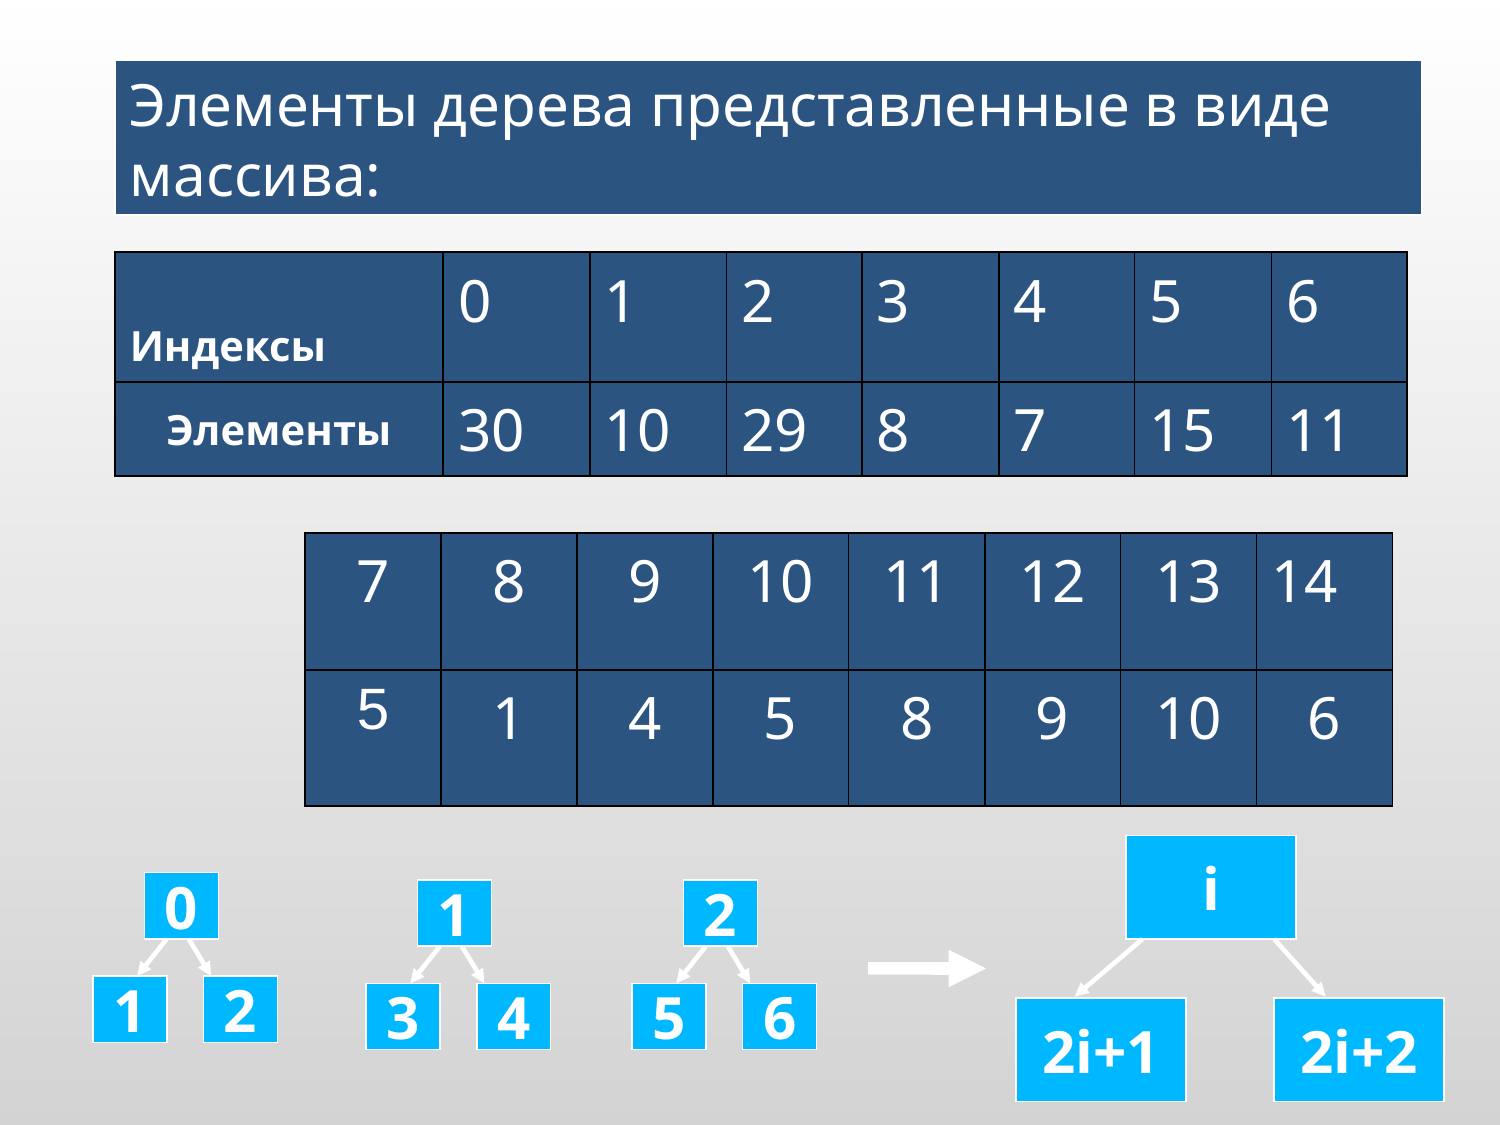

Элементы дерева представленные в виде массива:
| Индексы | 0 | 1 | 2 | 3 | 4 | 5 | 6 |
| --- | --- | --- | --- | --- | --- | --- | --- |
| Элементы | 30 | 10 | 29 | 8 | 7 | 15 | 11 |
| 7 | 8 | 9 | 10 | 11 | 12 | 13 | 14 |
| --- | --- | --- | --- | --- | --- | --- | --- |
| 5 | 1 | 4 | 5 | 8 | 9 | 10 | 6 |
i
0
1
2
1
2
3
4
5
6
2i+1
2i+2